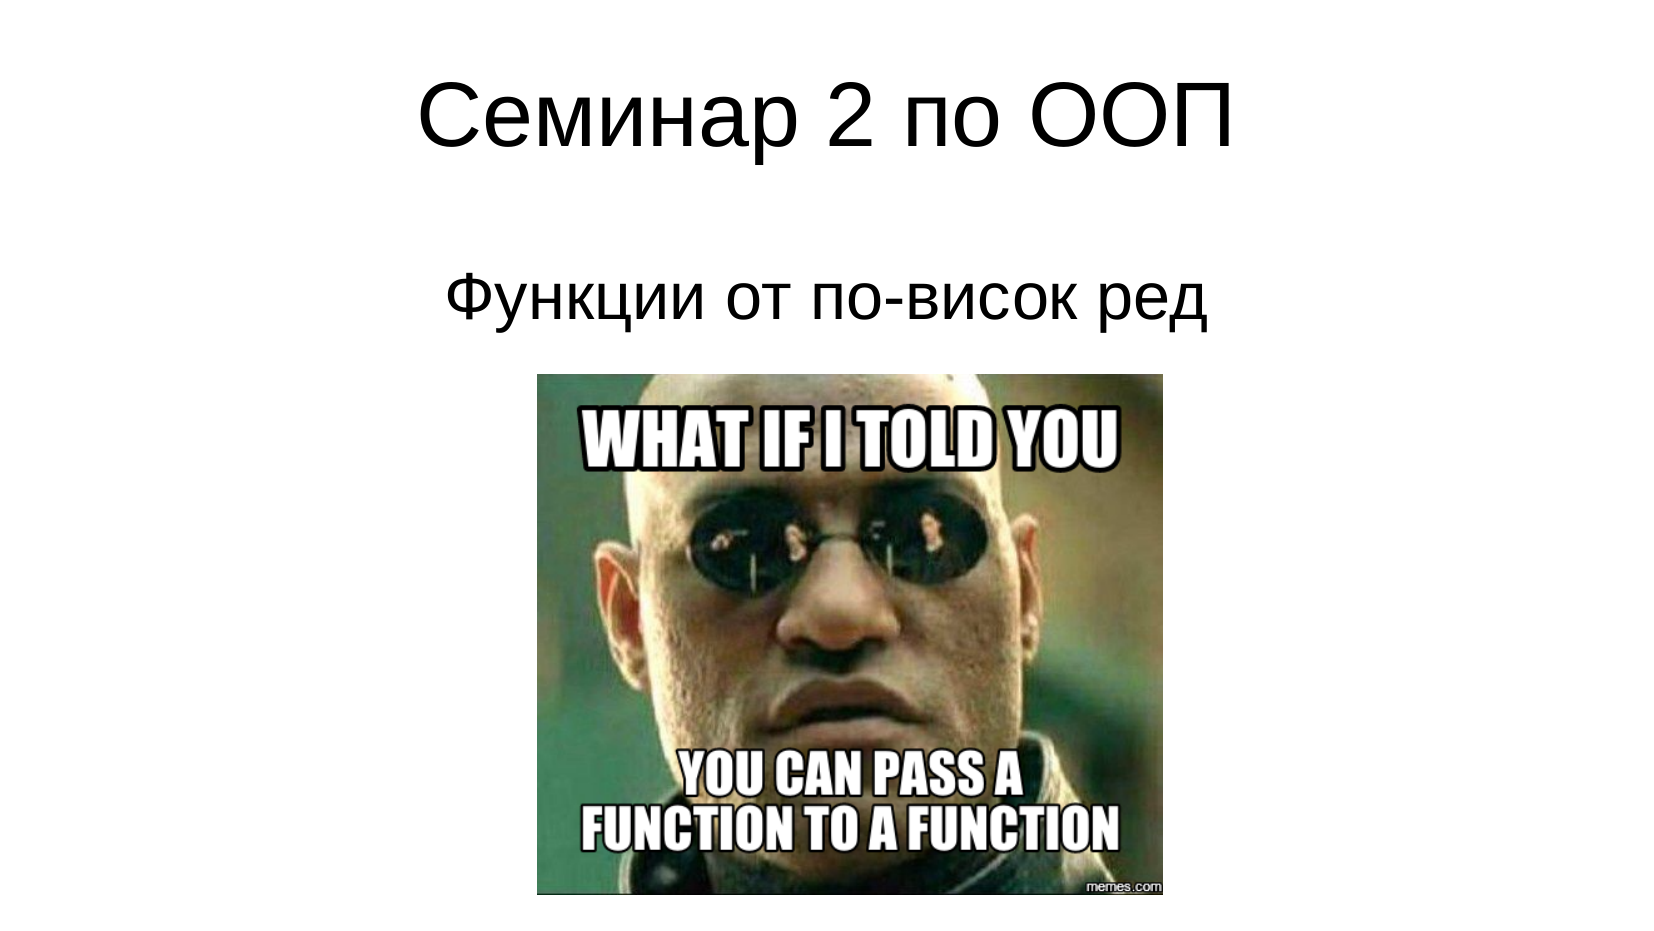

# Семинар 2 по ООП
Функции от по-висок ред